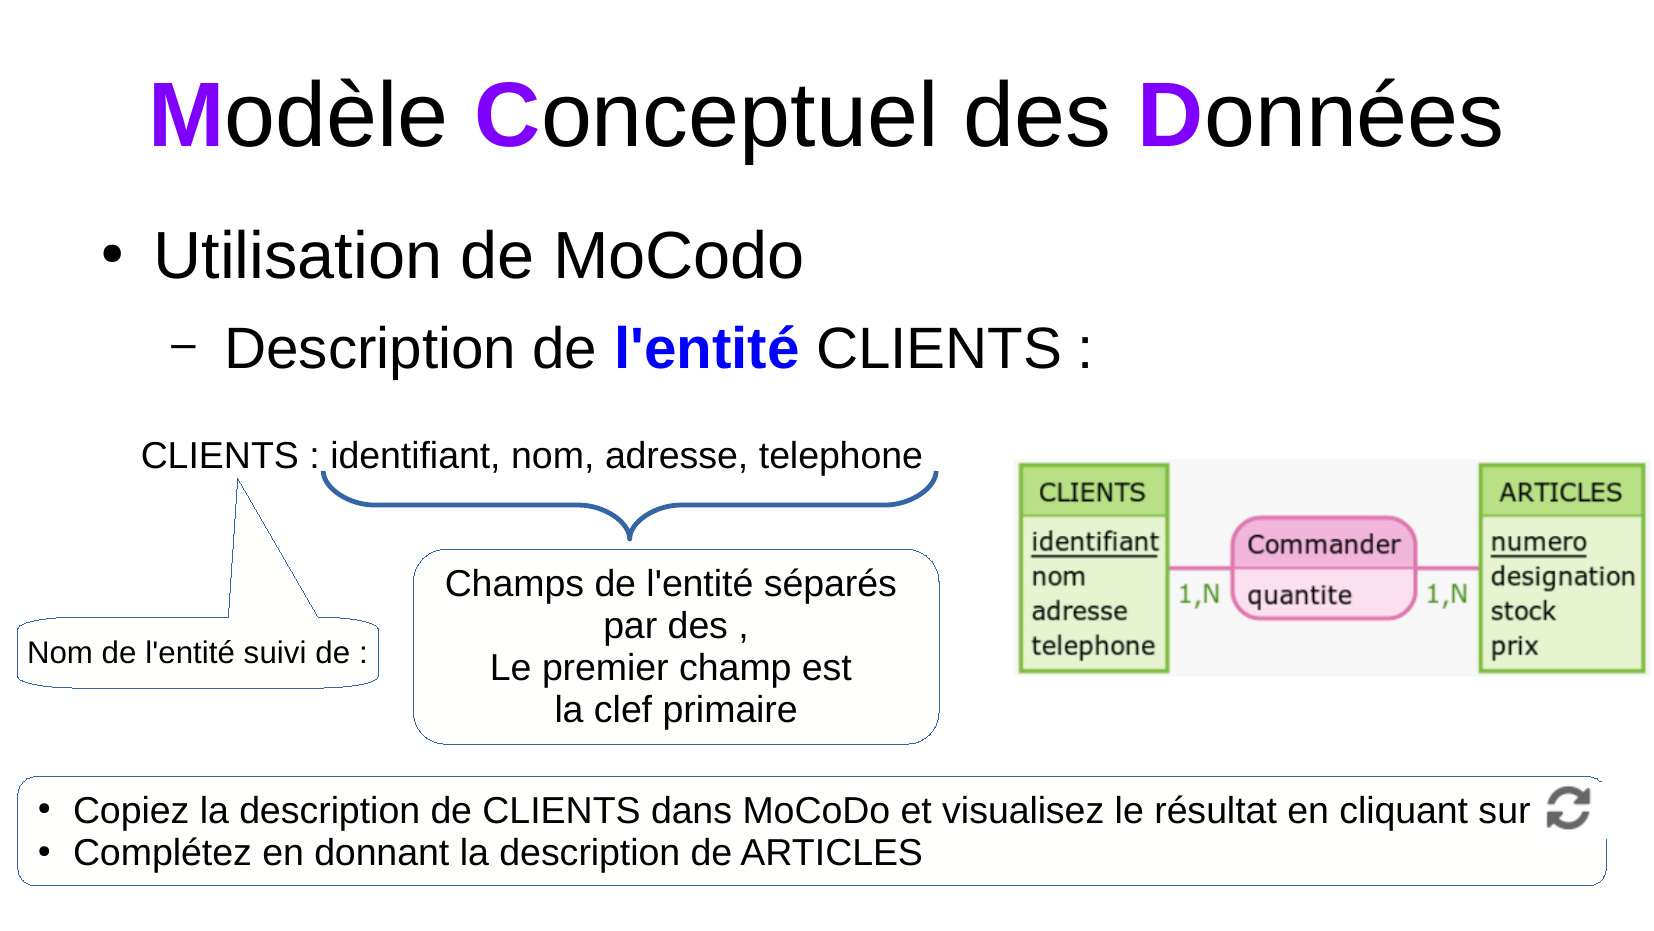

# Modèle Conceptuel des Données
Utilisation de MoCodo
Description de l'entité CLIENTS :
CLIENTS : identifiant, nom, adresse, telephone
Champs de l'entité séparés
par des ,
Le premier champ est
la clef primaire
Nom de l'entité suivi de :
Copiez la description de CLIENTS dans MoCoDo et visualisez le résultat en cliquant sur
Complétez en donnant la description de ARTICLES